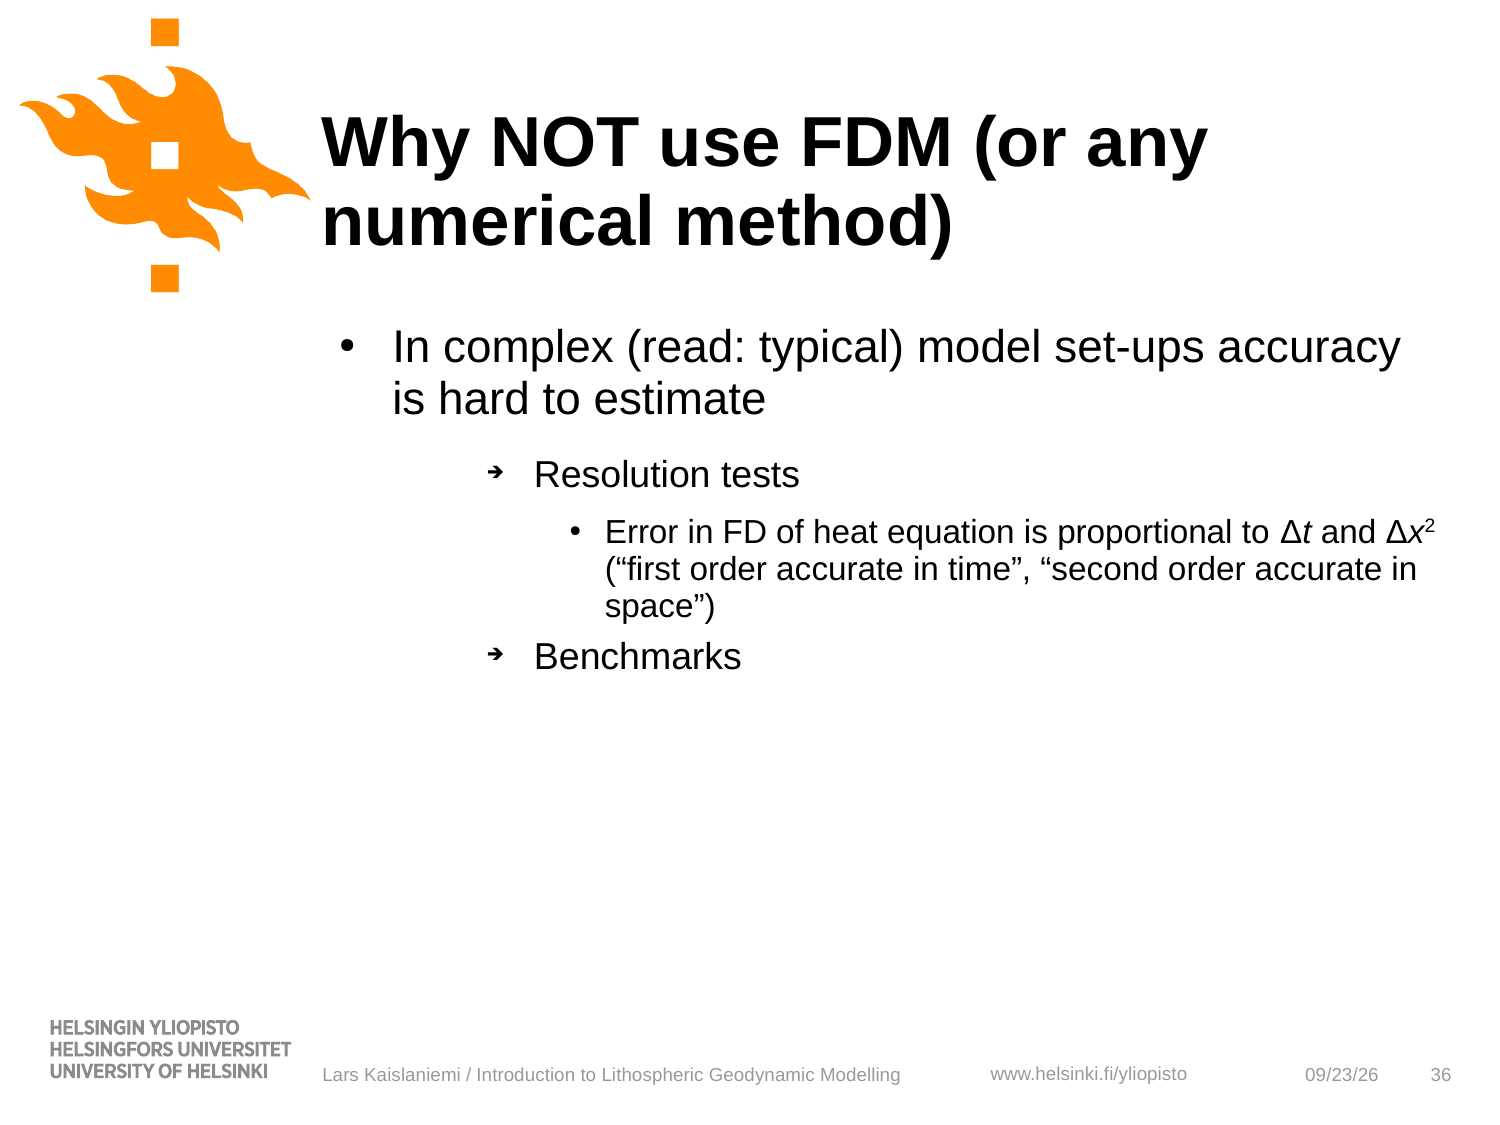

# Why NOT use FDM (or any numerical method)
In complex (read: typical) model set-ups accuracy is hard to estimate
Resolution tests
Error in FD of heat equation is proportional to Δt and Δx2
(“first order accurate in time”, “second order accurate in space”)
Benchmarks
Lars Kaislaniemi / Introduction to Lithospheric Geodynamic Modelling
36